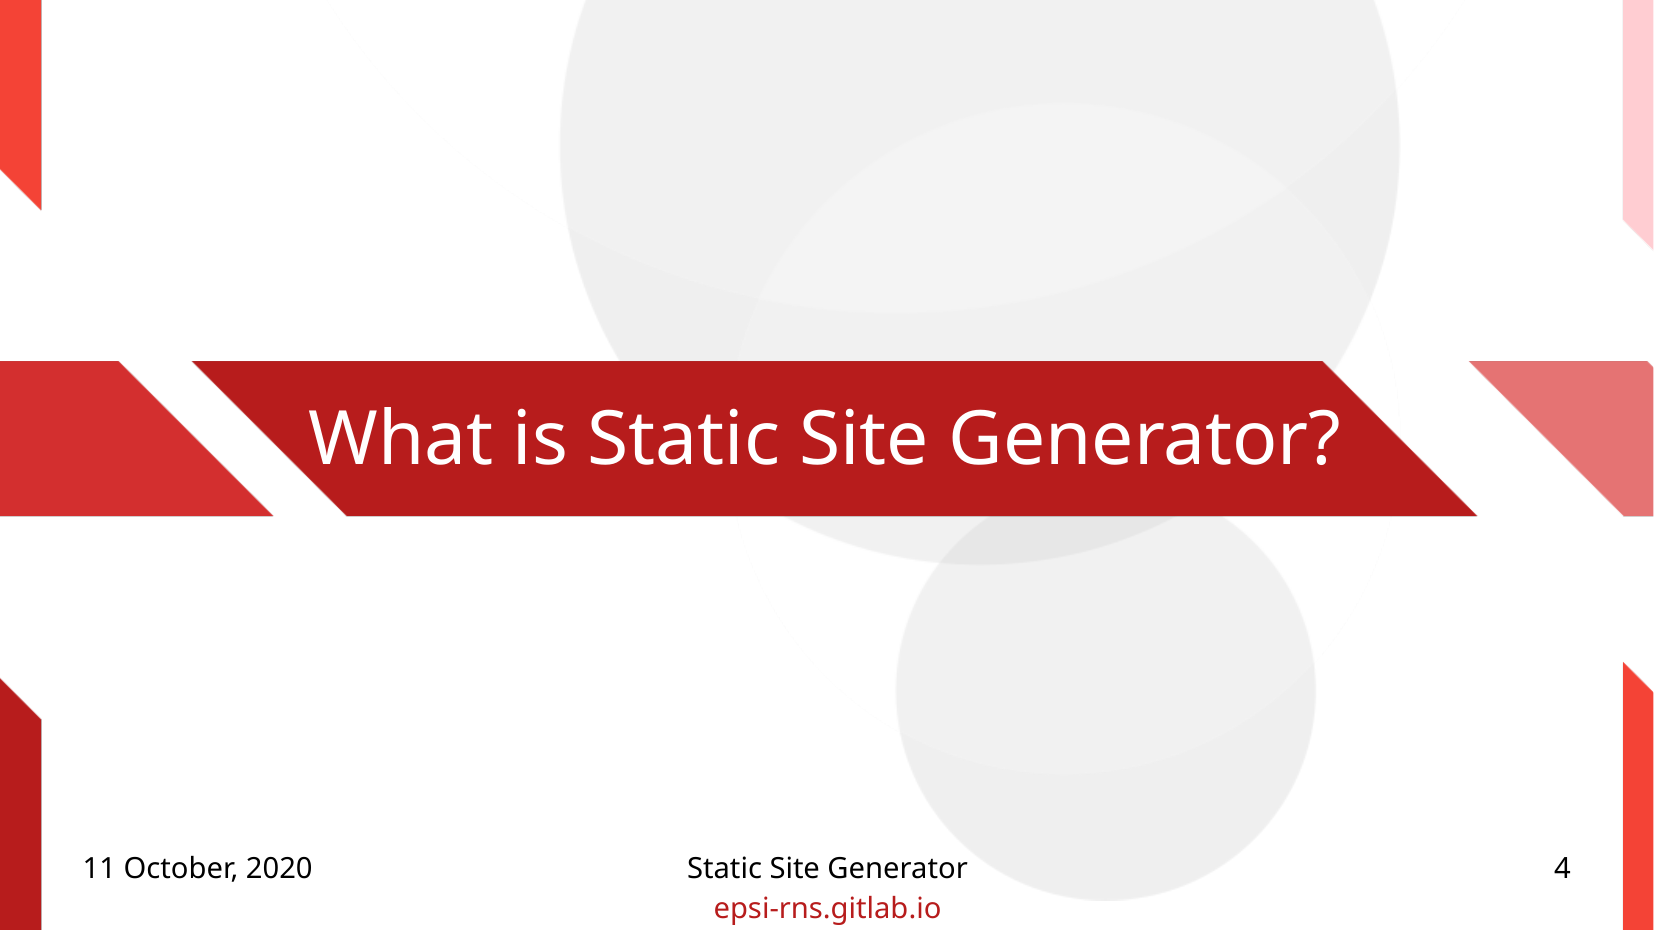

# What is Static Site Generator?
11 October, 2020
Static Site Generator
4